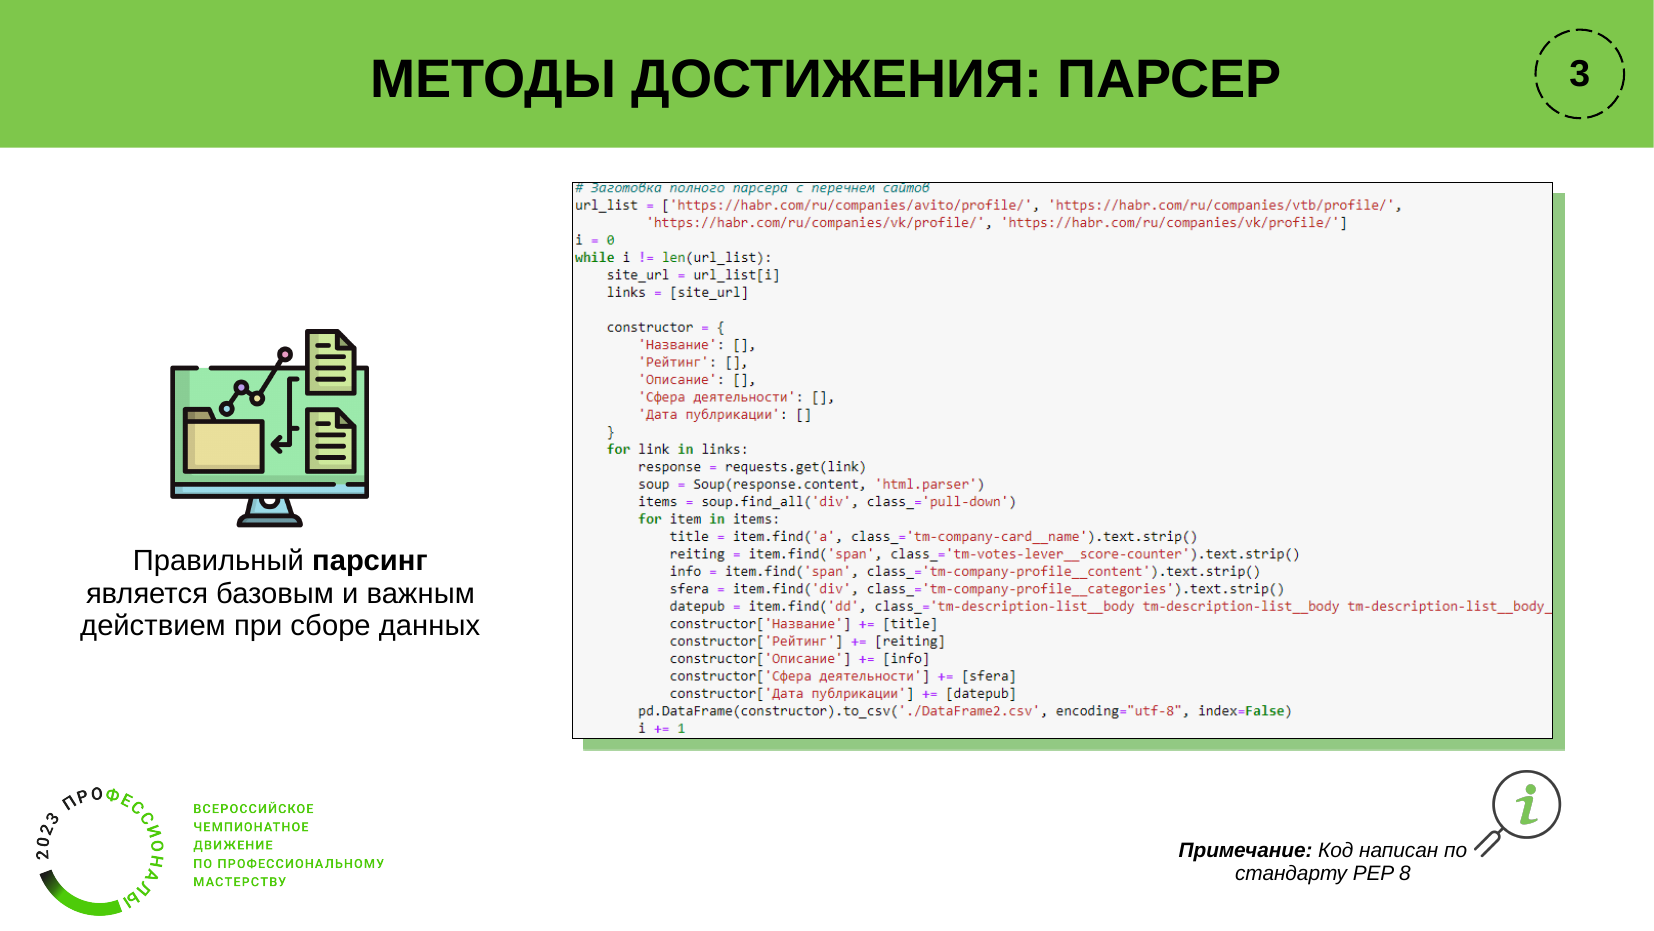

3
МЕТОДЫ ДОСТИЖЕНИЯ: ПАРСЕР
Правильный парсинг является базовым и важным действием при сборе данных
Примечание: Код написан по стандарту PEP 8